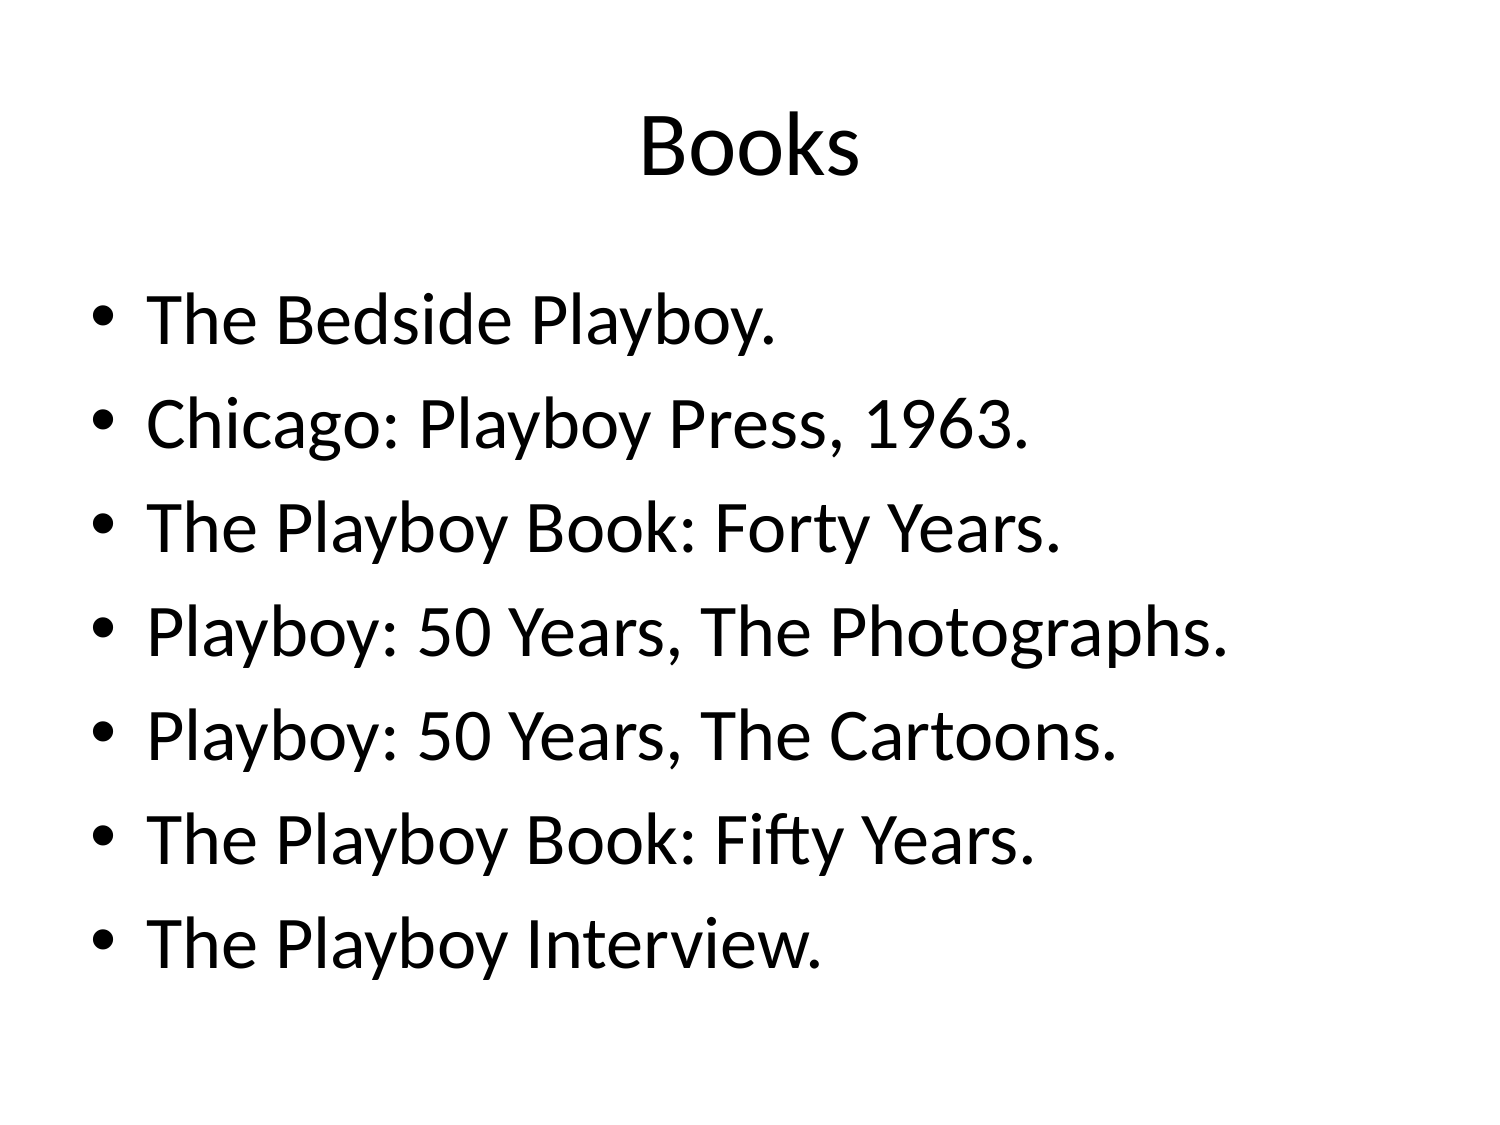

# Books
The Bedside Playboy.
Chicago: Playboy Press, 1963.
The Playboy Book: Forty Years.
Playboy: 50 Years, The Photographs.
Playboy: 50 Years, The Cartoons.
The Playboy Book: Fifty Years.
The Playboy Interview.